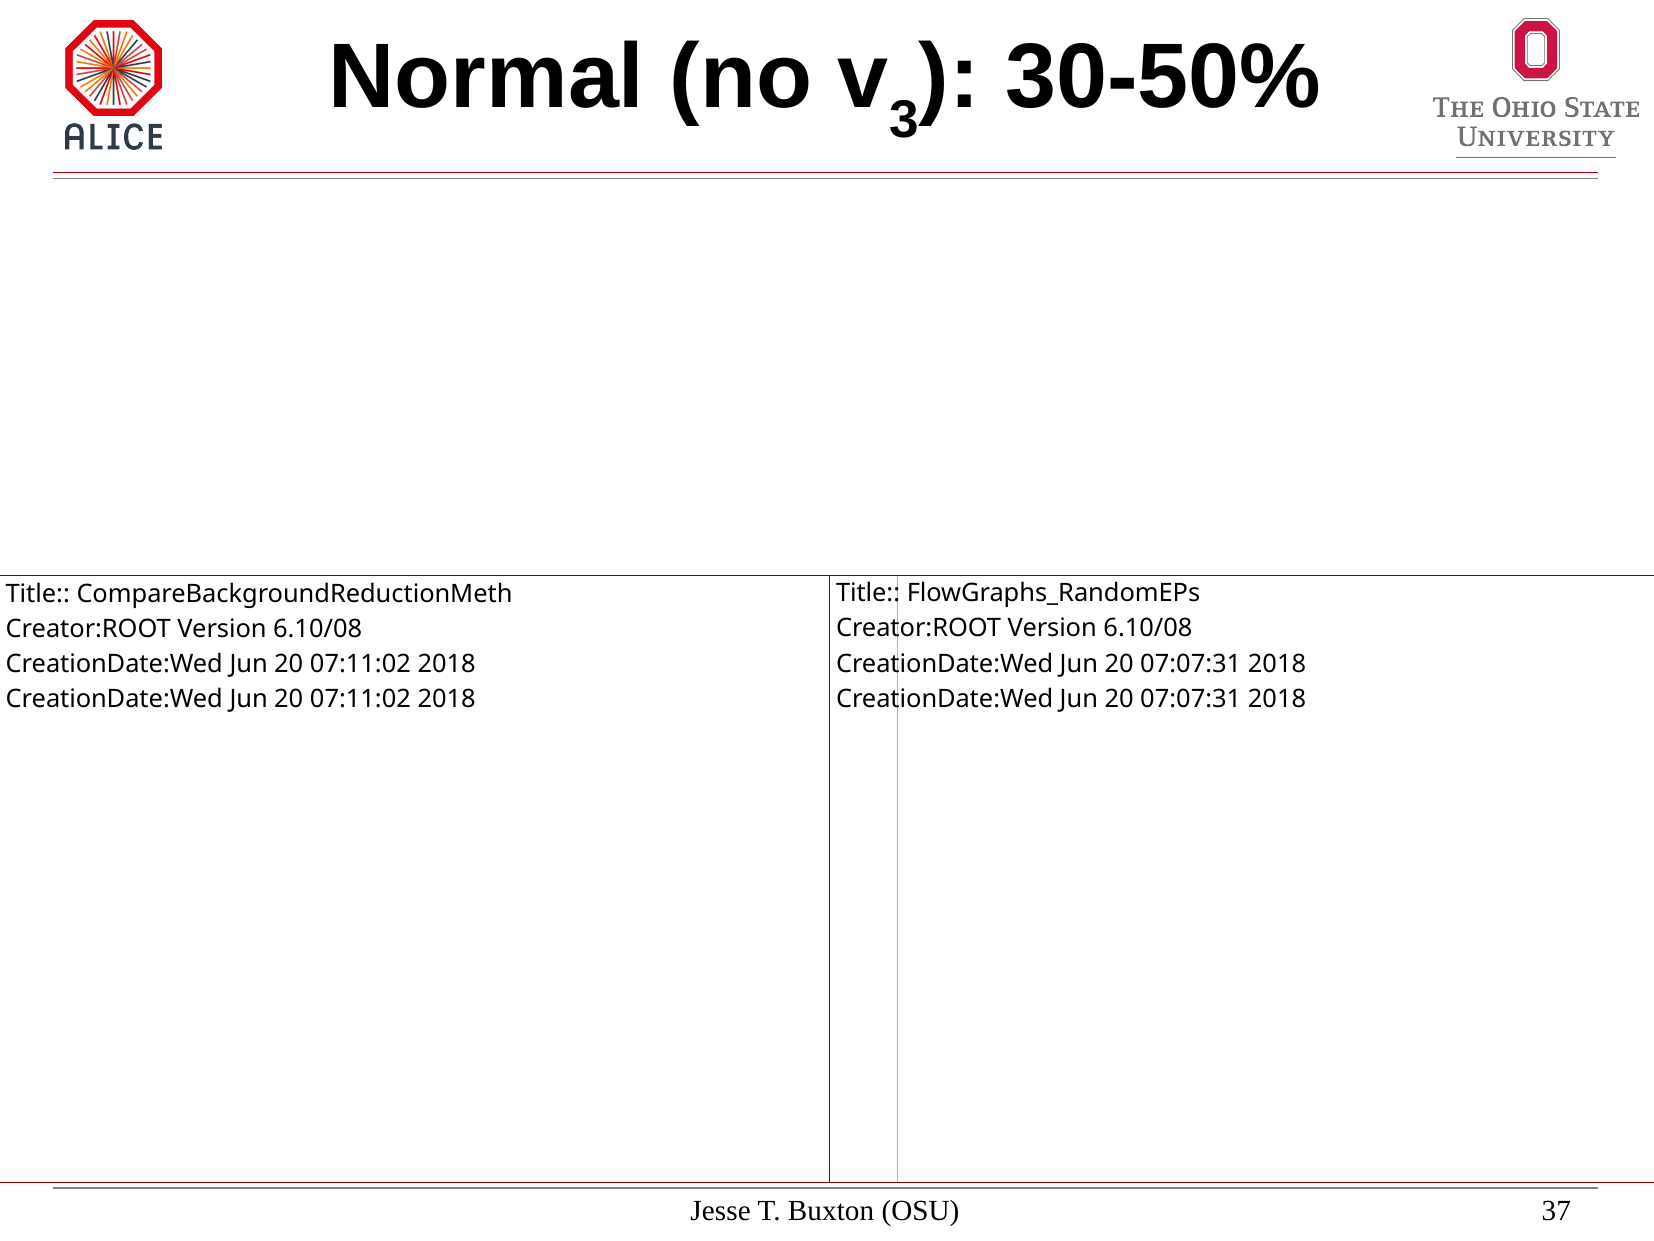

# Normal (no v3): 30-50%
Jesse T. Buxton (OSU)
37